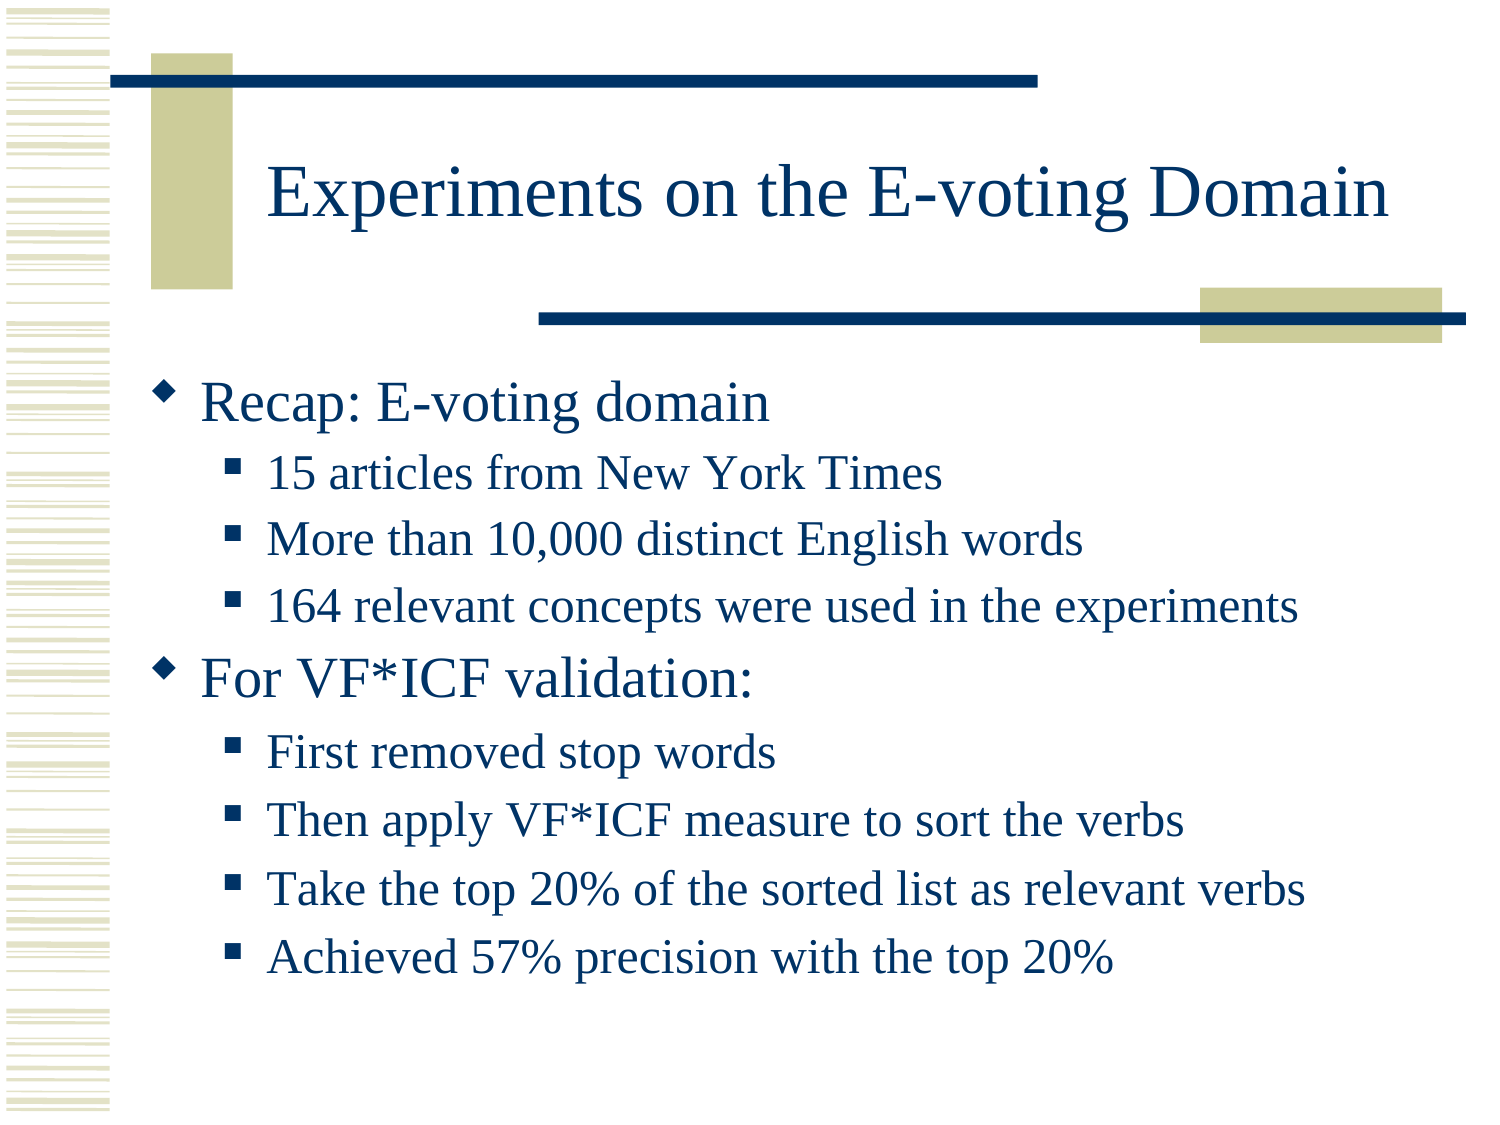

# Experiments on the E-voting Domain
Recap: E-voting domain
15 articles from New York Times
More than 10,000 distinct English words
164 relevant concepts were used in the experiments
For VF*ICF validation:
First removed stop words
Then apply VF*ICF measure to sort the verbs
Take the top 20% of the sorted list as relevant verbs
Achieved 57% precision with the top 20%